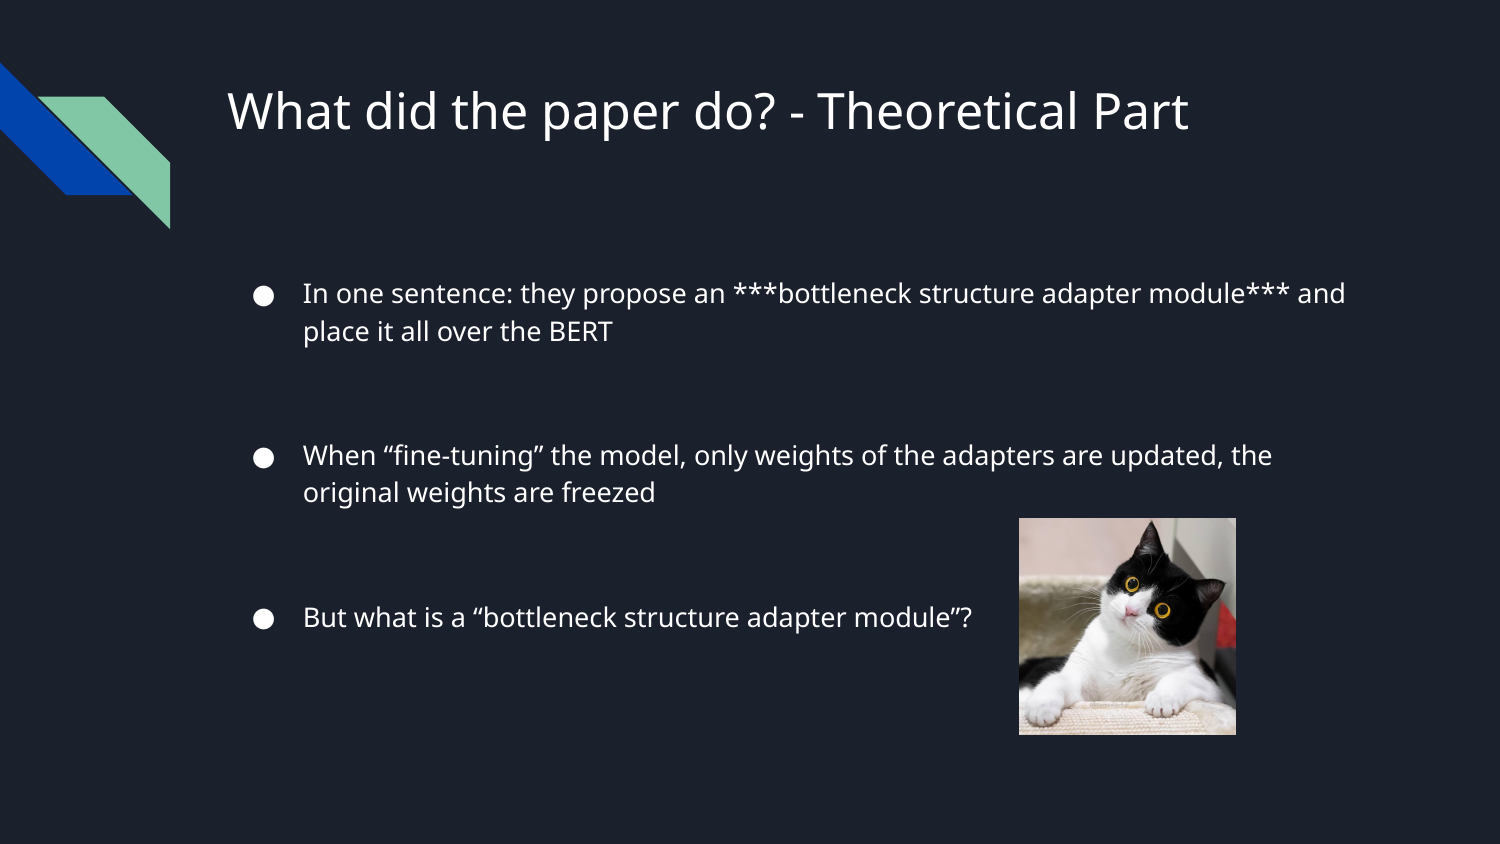

# What did the paper do? - Theoretical Part
In one sentence: they propose an ***bottleneck structure adapter module*** and place it all over the BERT
When “fine-tuning” the model, only weights of the adapters are updated, the original weights are freezed
But what is a “bottleneck structure adapter module”?